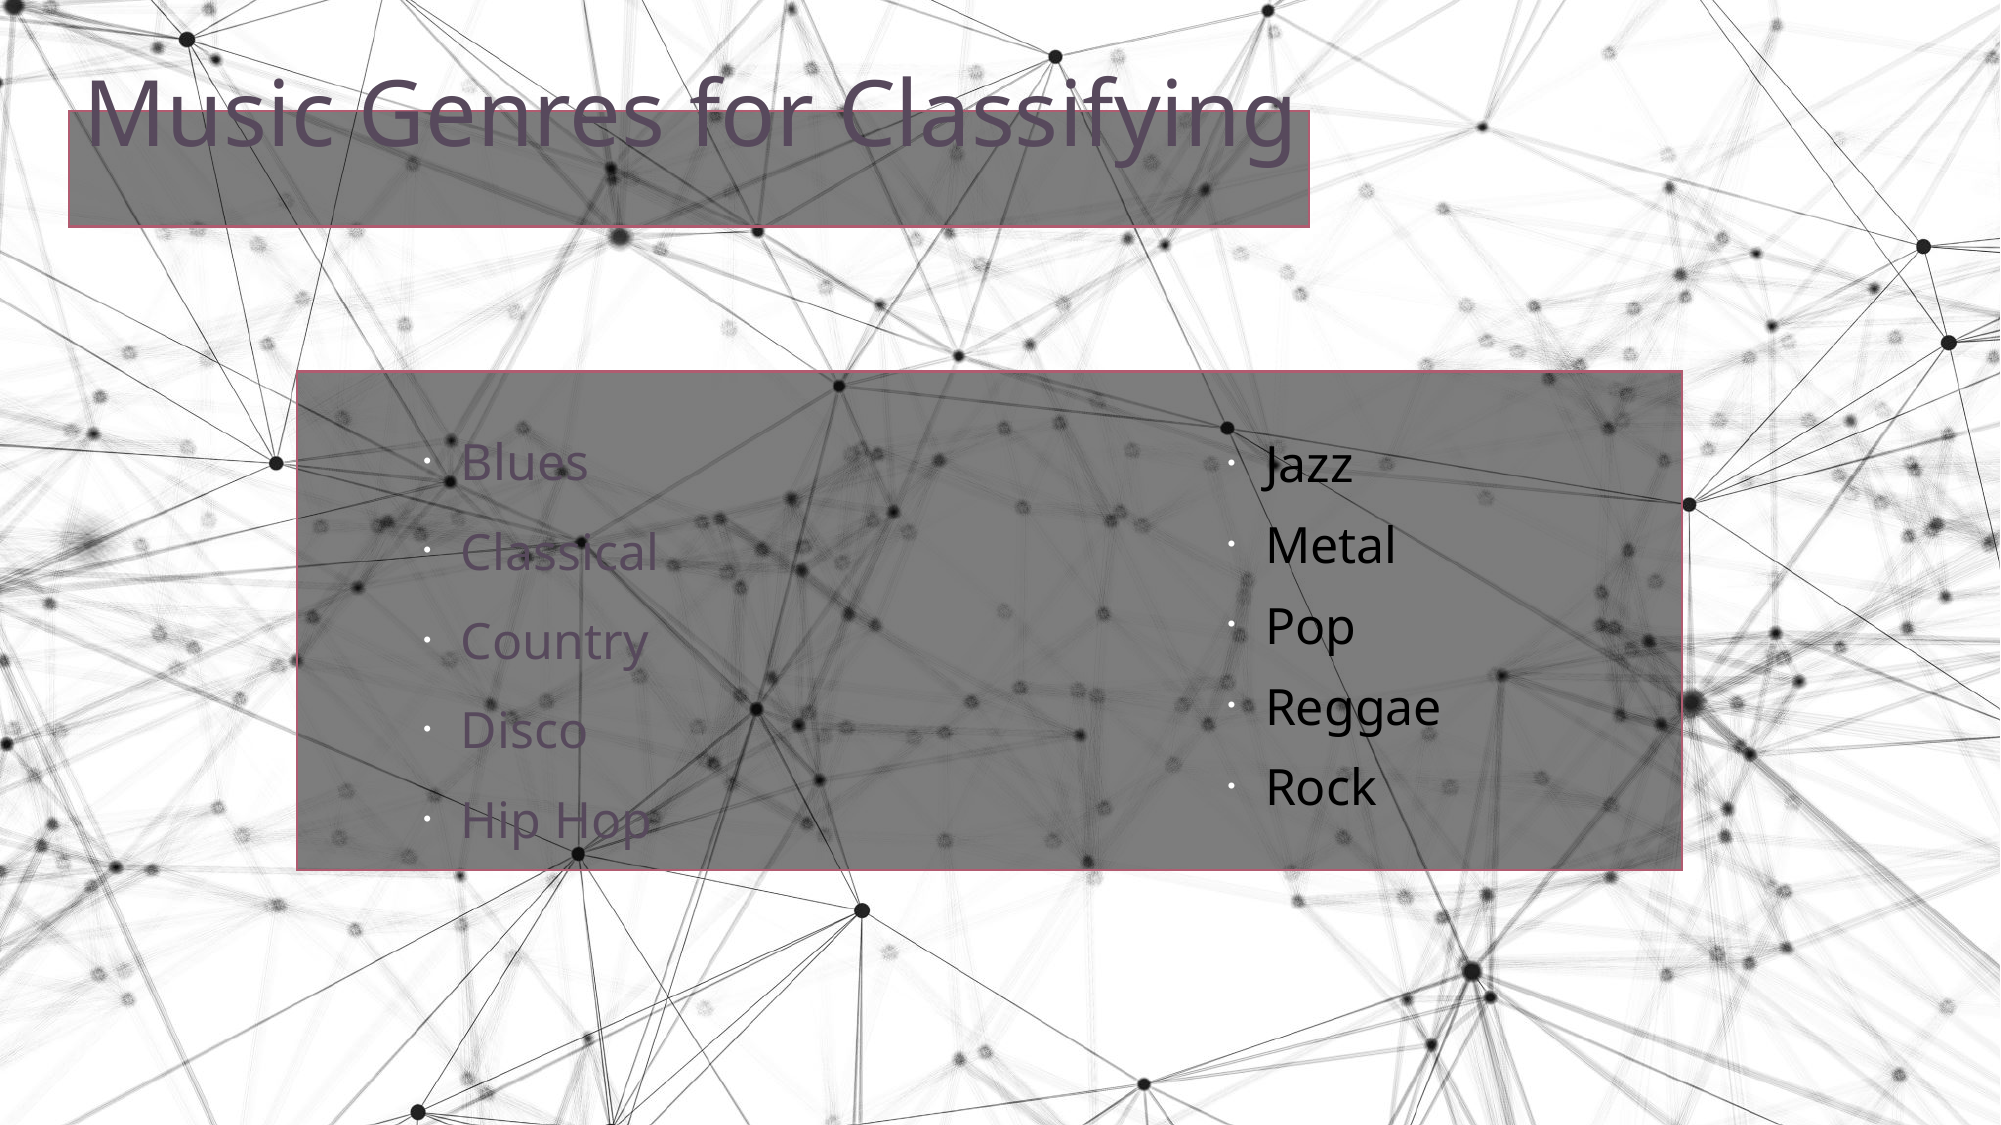

# Music Genres for Classifying
Blues
Classical
Country
Disco
Hip Hop
Jazz
Metal
Pop
Reggae
Rock